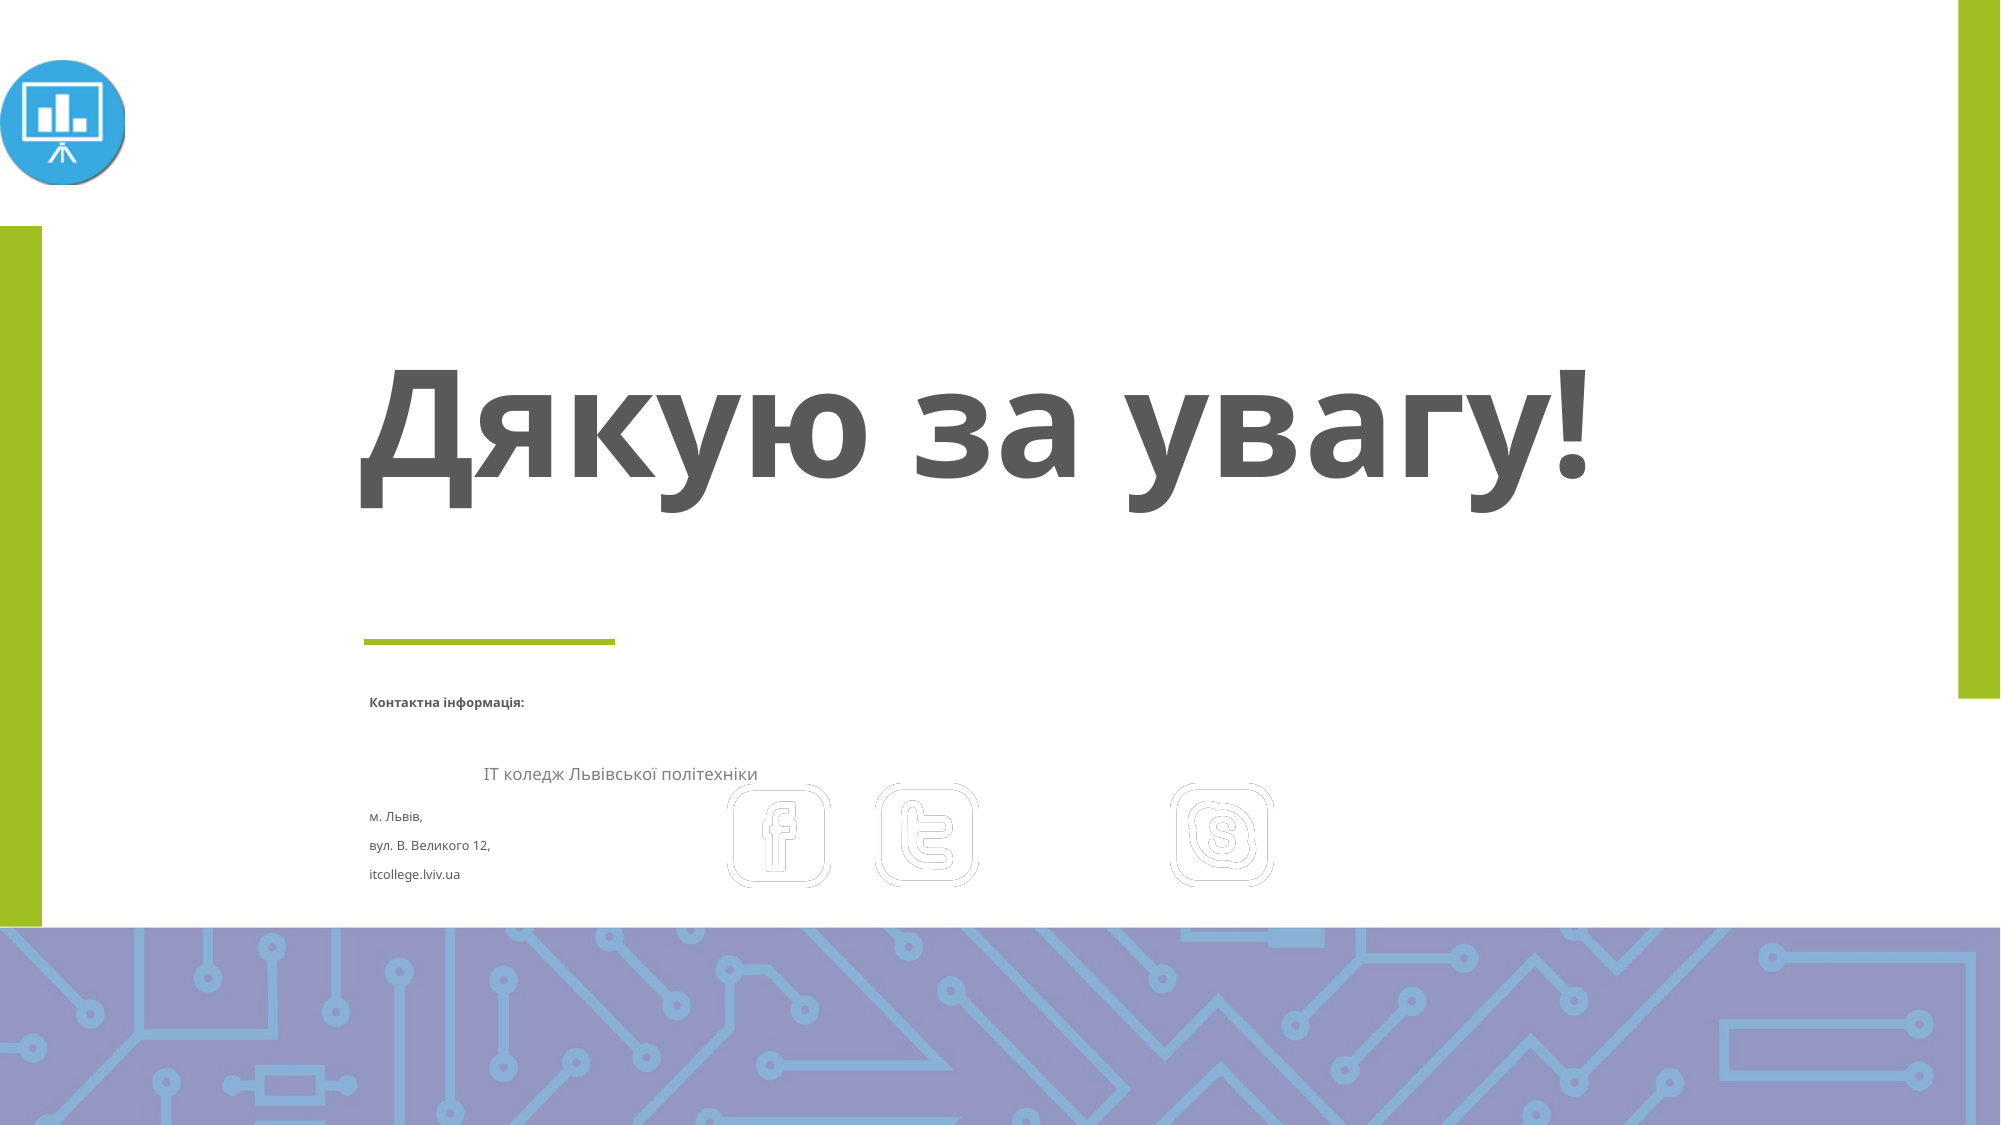

Дякую за увагу!
Контактна інформація:
м. Львів,
вул. В. Великого 12,
іtcollege.lviv.ua
IT коледж Львівської політехніки